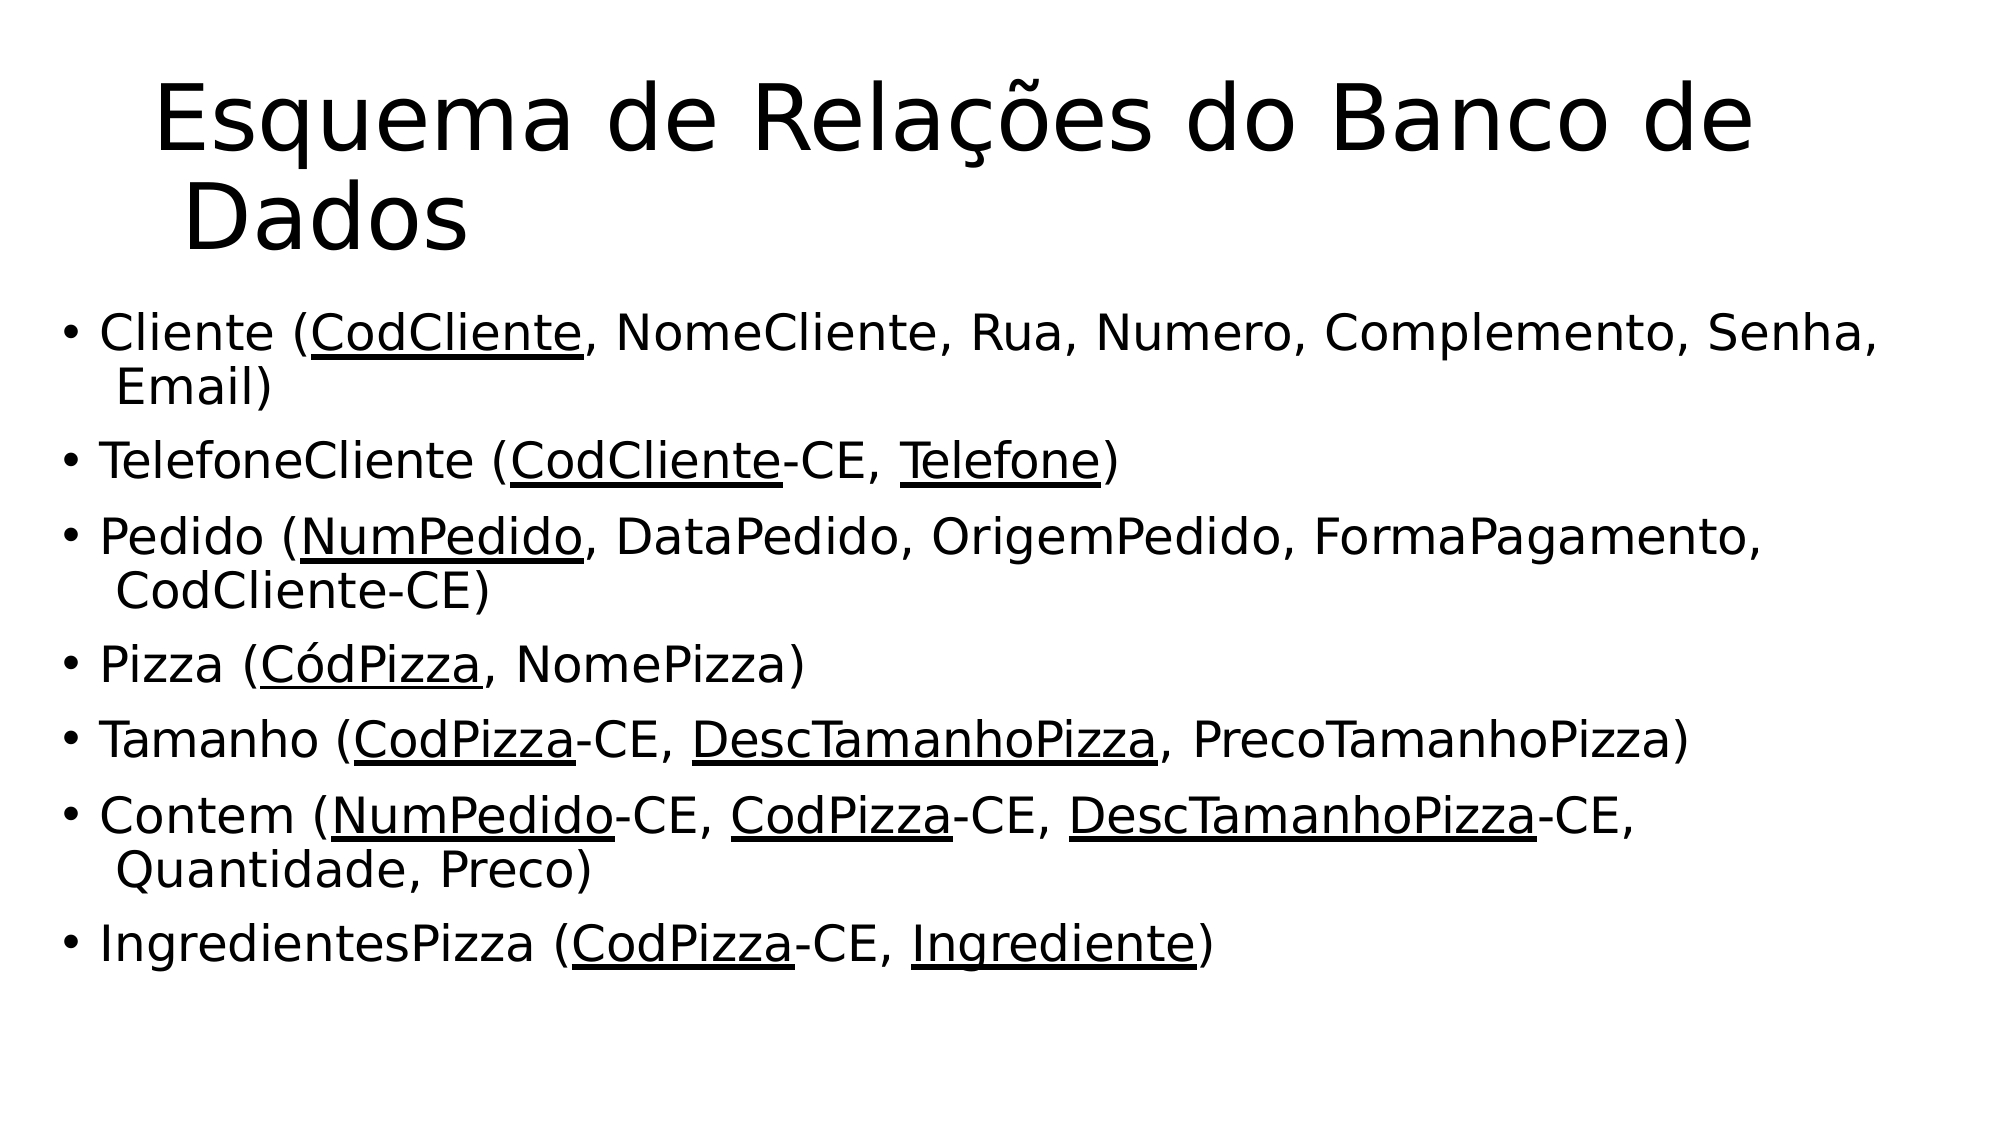

# Esquema de Relações do Banco de Dados
Cliente (CodCliente, NomeCliente, Rua, Numero, Complemento, Senha, Email)
TelefoneCliente (CodCliente-CE, Telefone)
Pedido (NumPedido, DataPedido, OrigemPedido, FormaPagamento, CodCliente-CE)
Pizza (CódPizza, NomePizza)
Tamanho (CodPizza-CE, DescTamanhoPizza, PrecoTamanhoPizza)
Contem (NumPedido-CE, CodPizza-CE, DescTamanhoPizza-CE, Quantidade, Preco)
IngredientesPizza (CodPizza-CE, Ingrediente)